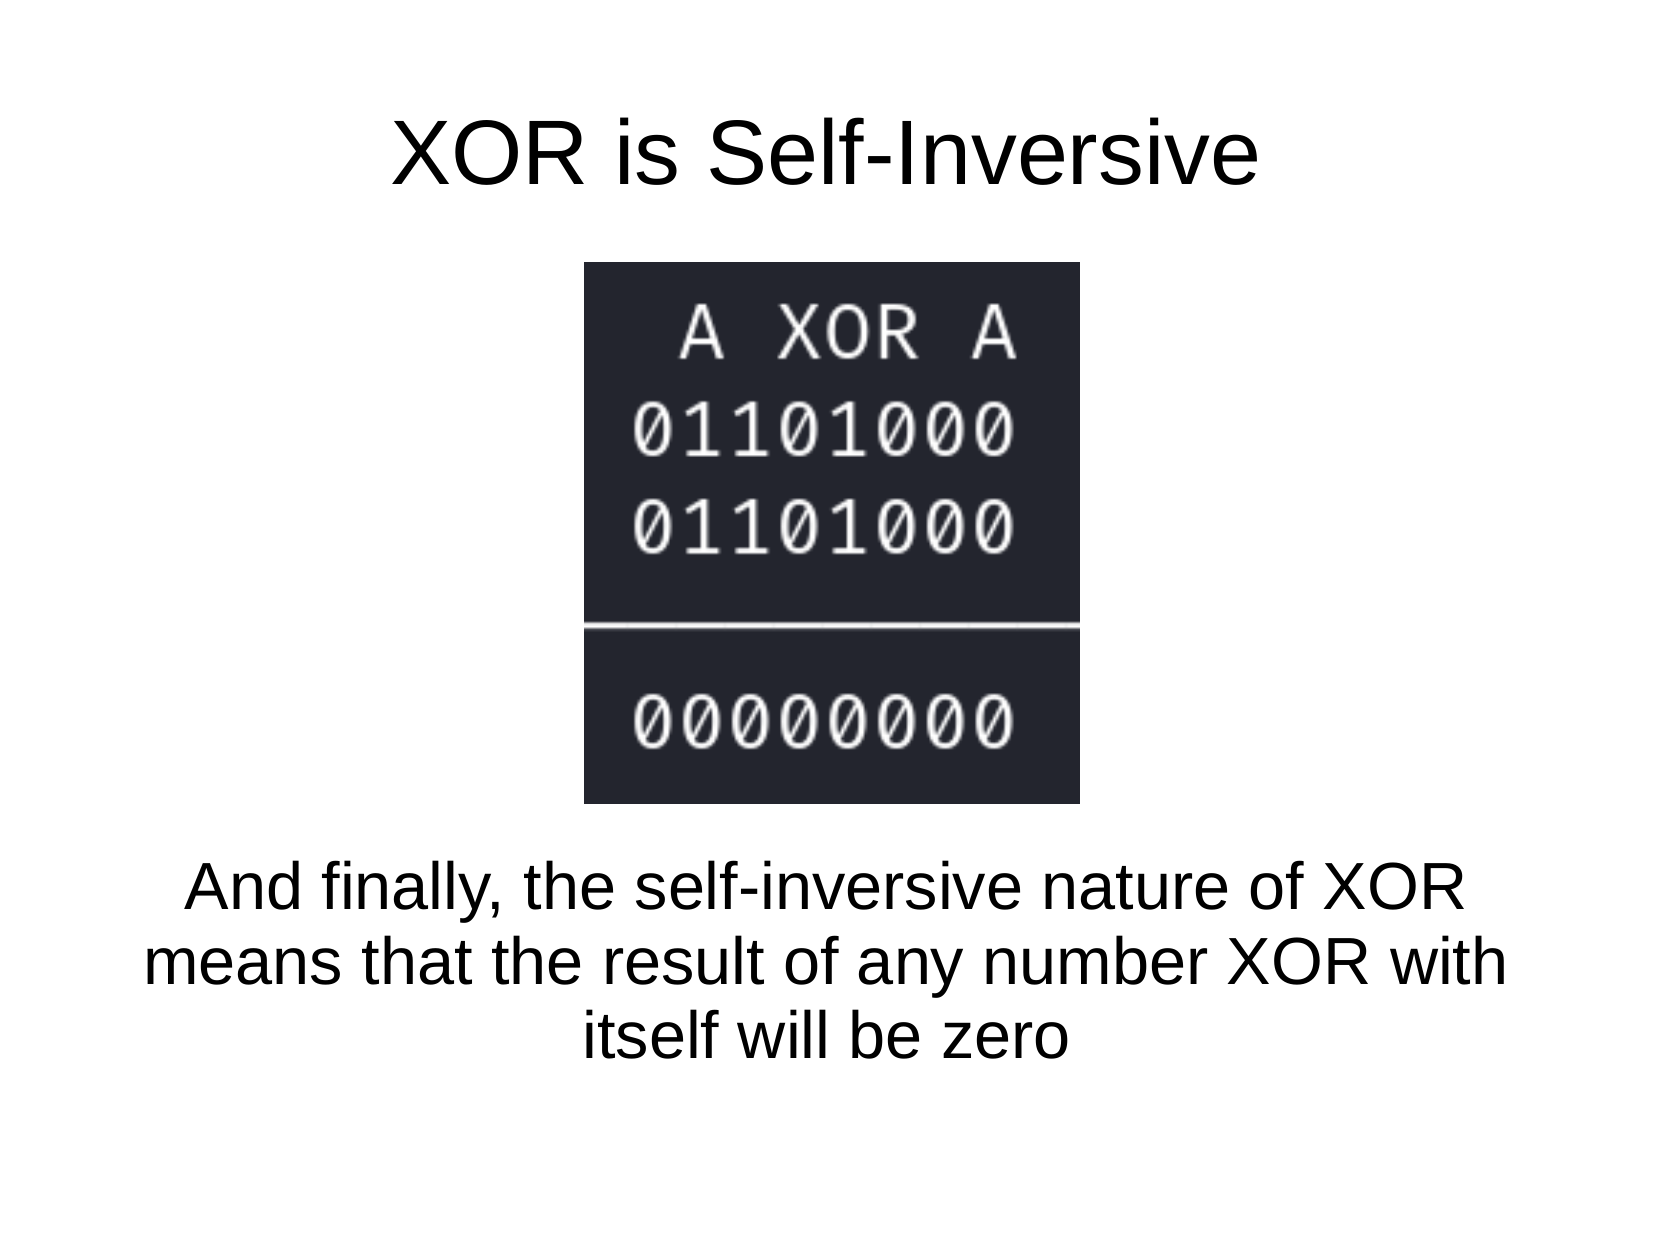

# XOR is Self-Inversive
And finally, the self-inversive nature of XOR means that the result of any number XOR with itself will be zero